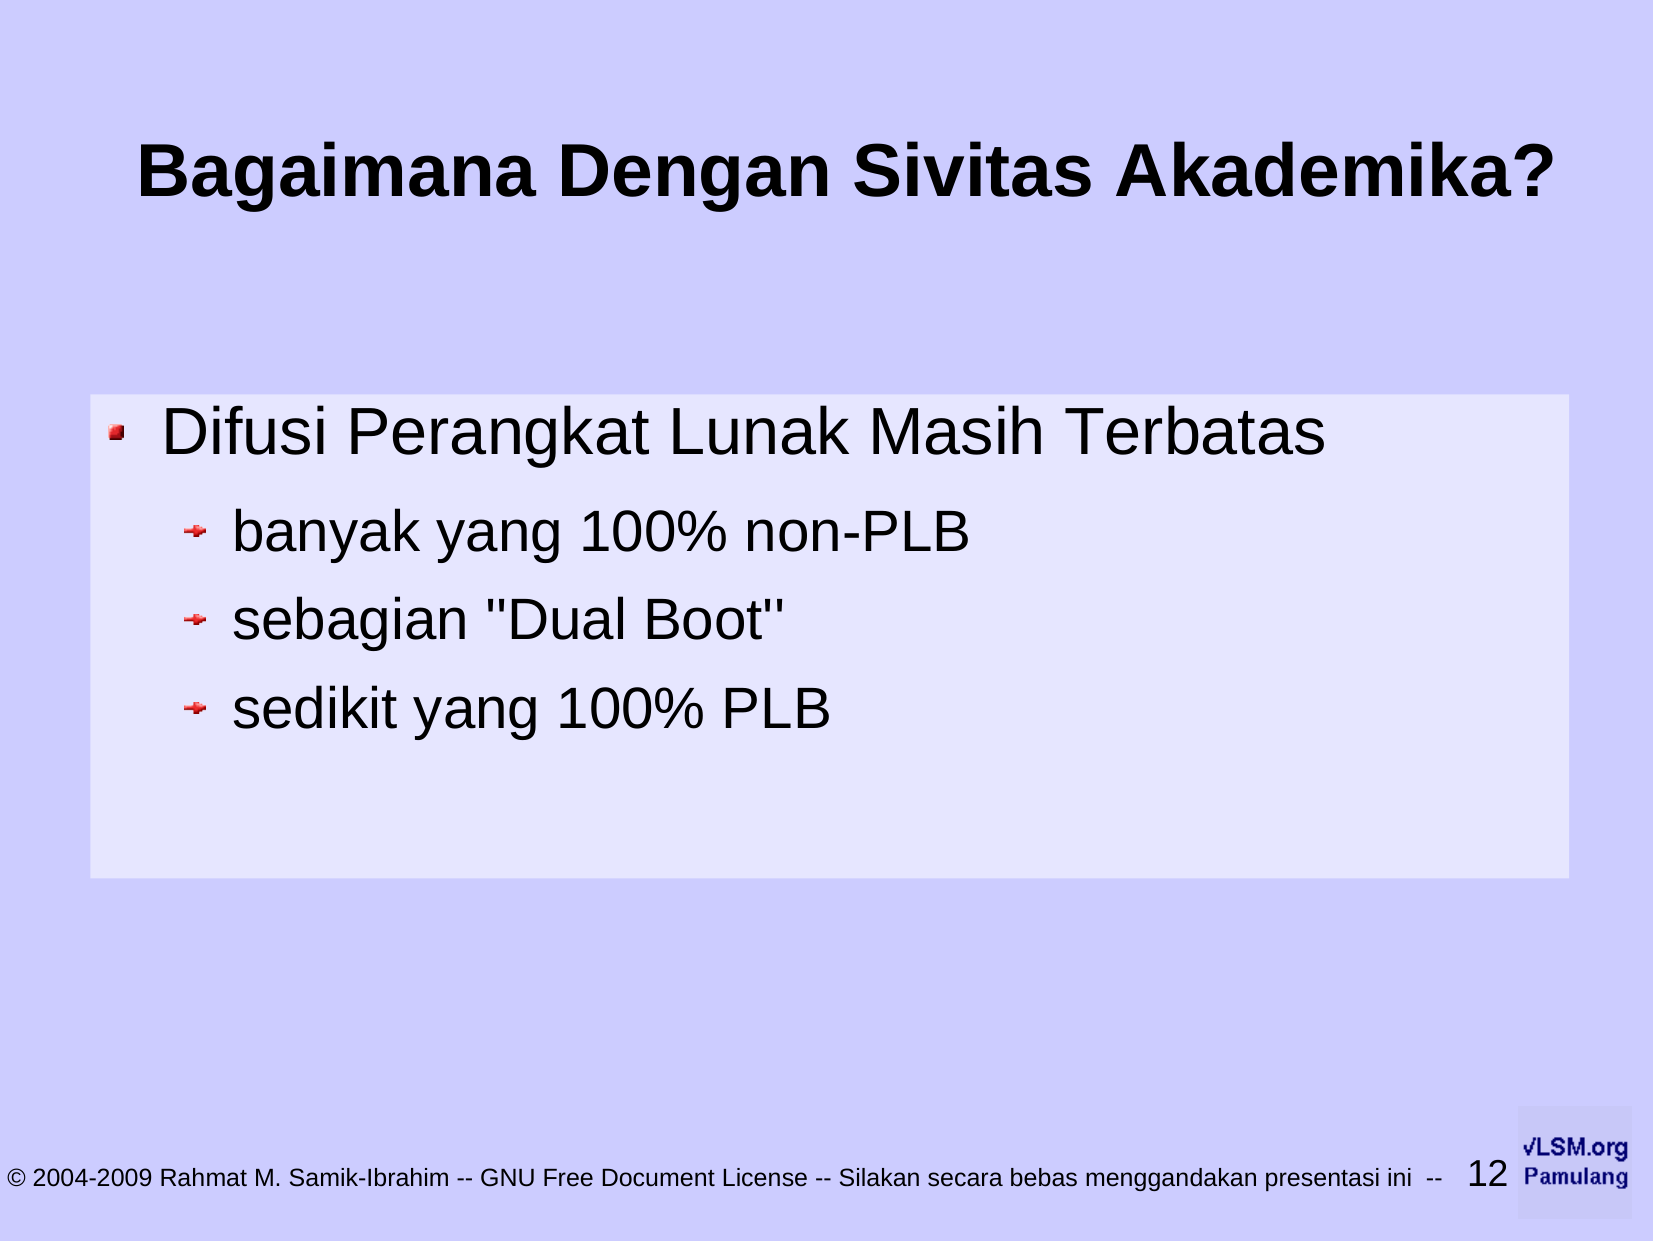

# Bagaimana Dengan Sivitas Akademika?
Difusi Perangkat Lunak Masih Terbatas
banyak yang 100% non-PLB
sebagian ''Dual Boot''
sedikit yang 100% PLB